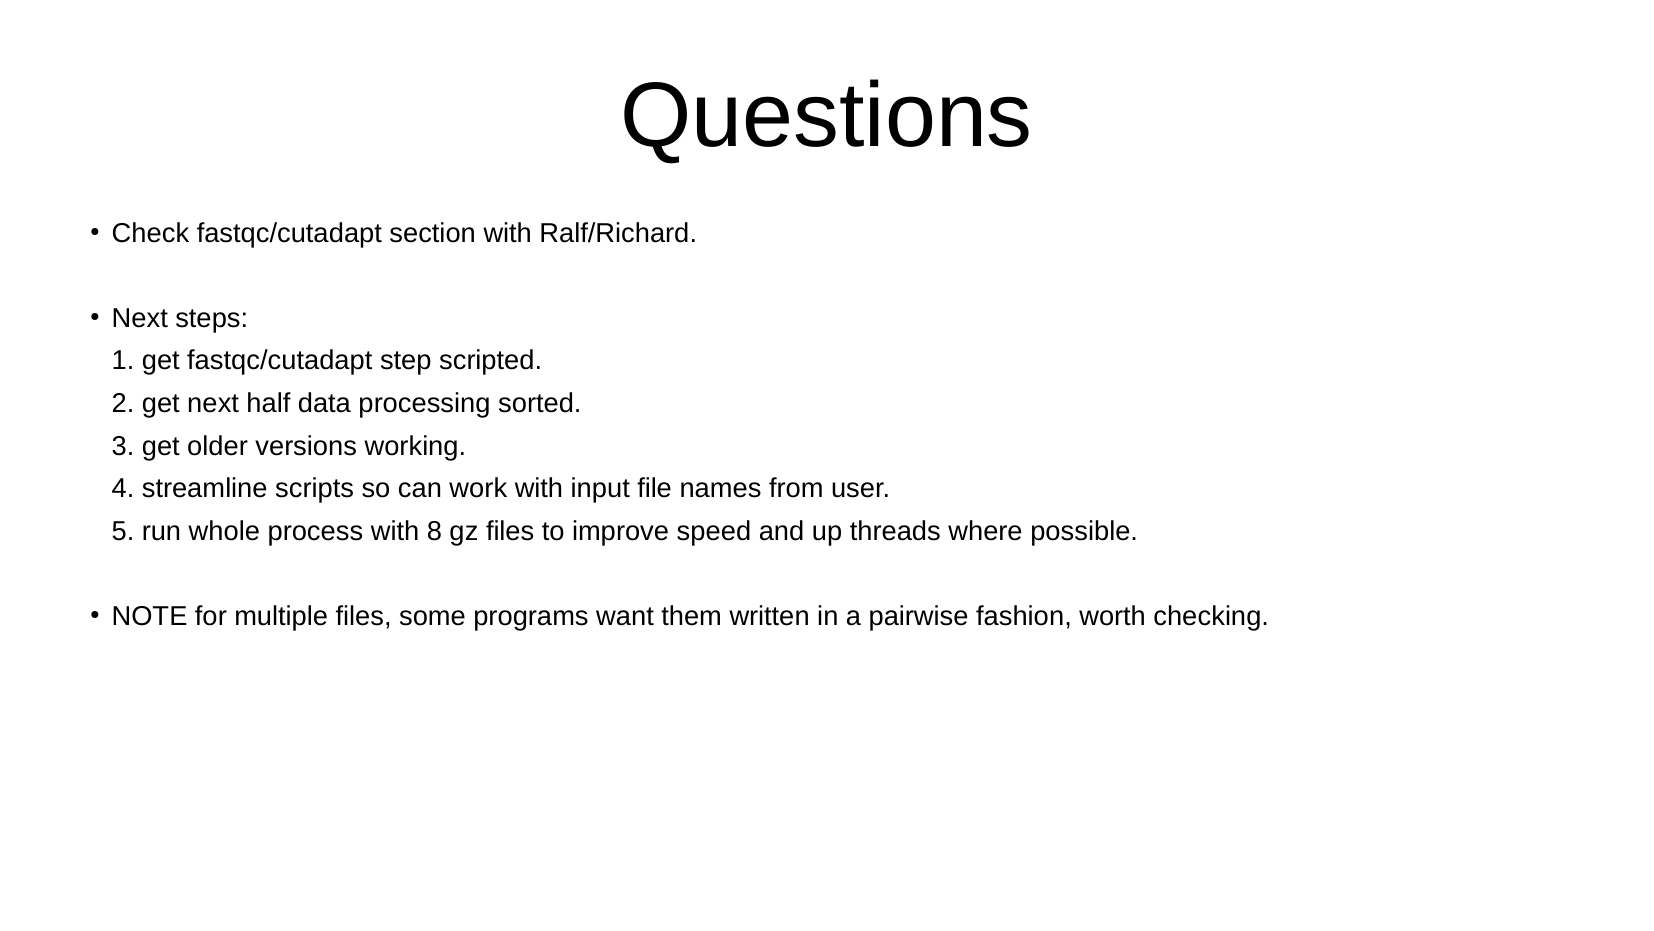

# Questions
Check fastqc/cutadapt section with Ralf/Richard.
Next steps:
1. get fastqc/cutadapt step scripted.
2. get next half data processing sorted.
3. get older versions working.
4. streamline scripts so can work with input file names from user.
5. run whole process with 8 gz files to improve speed and up threads where possible.
NOTE for multiple files, some programs want them written in a pairwise fashion, worth checking.